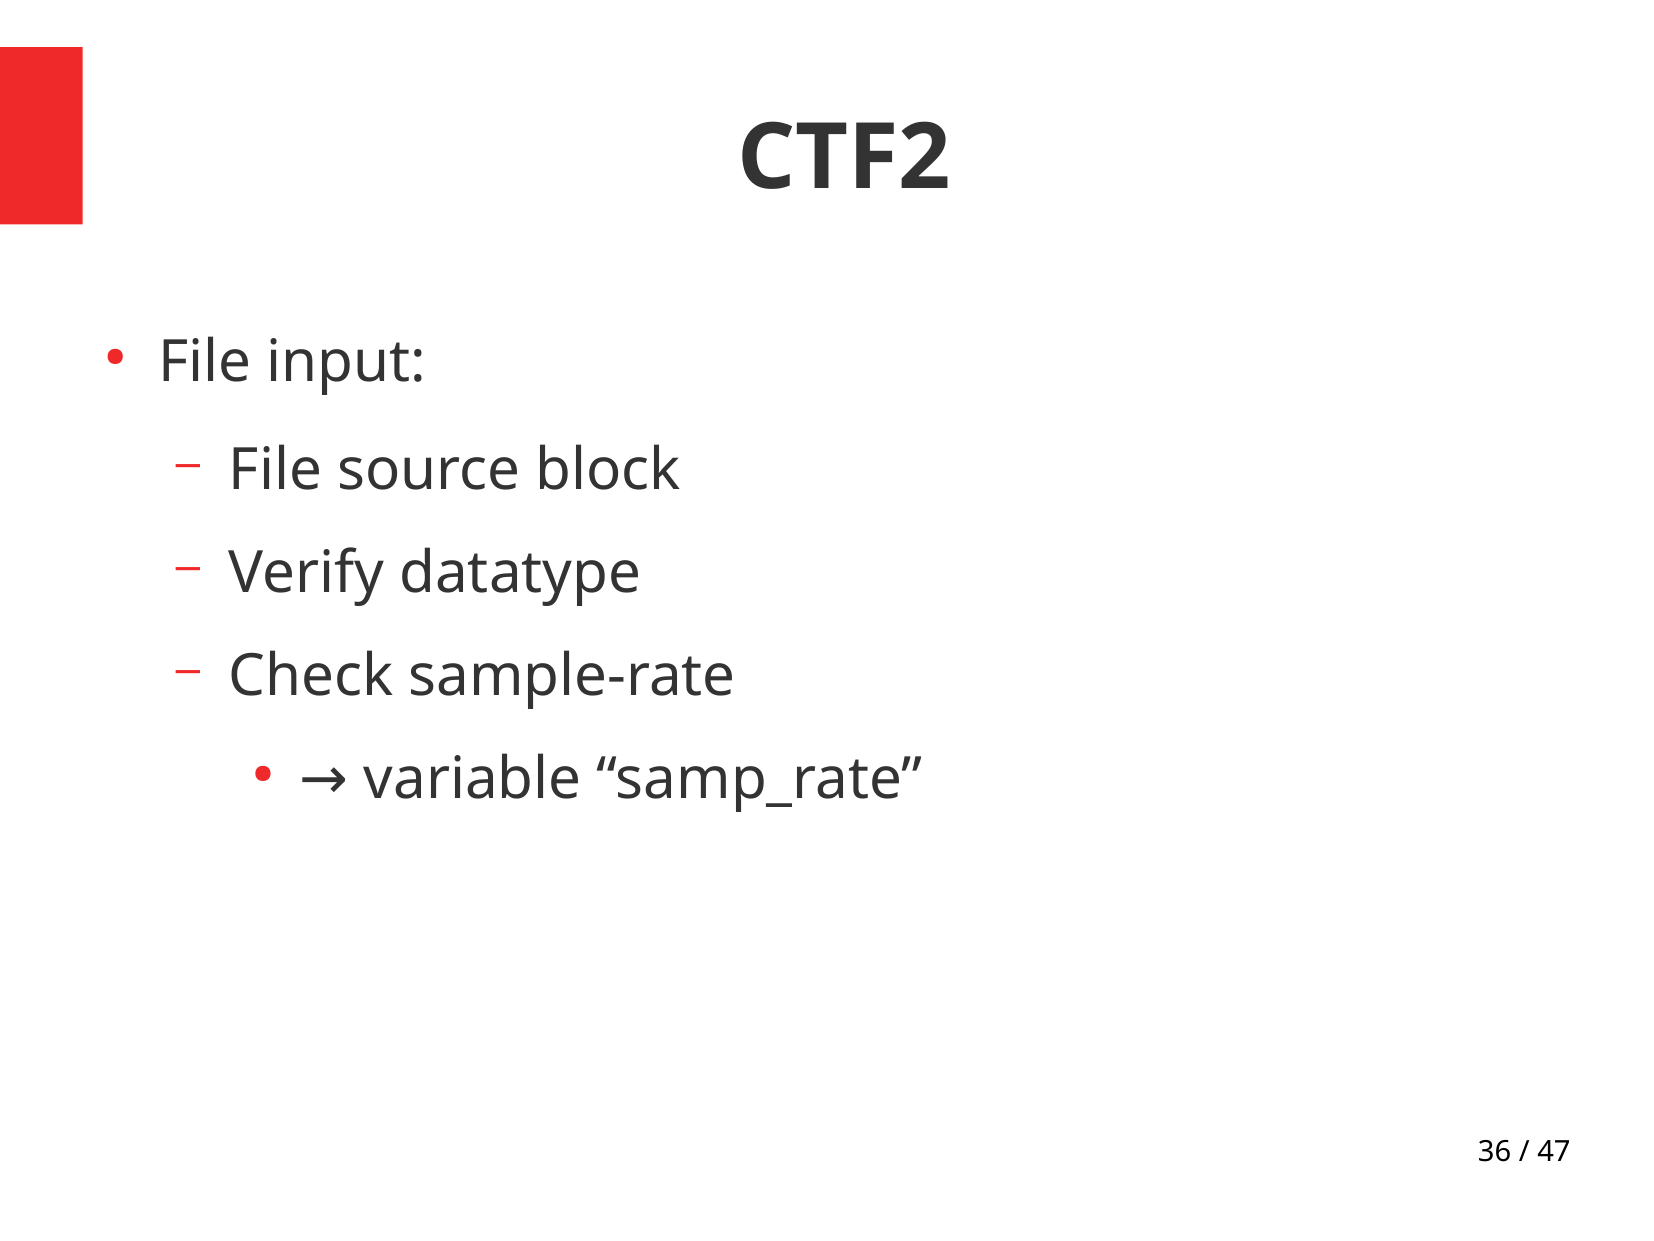

# CTF2
File input:
File source block
Verify datatype
Check sample-rate
→ variable “samp_rate”
36